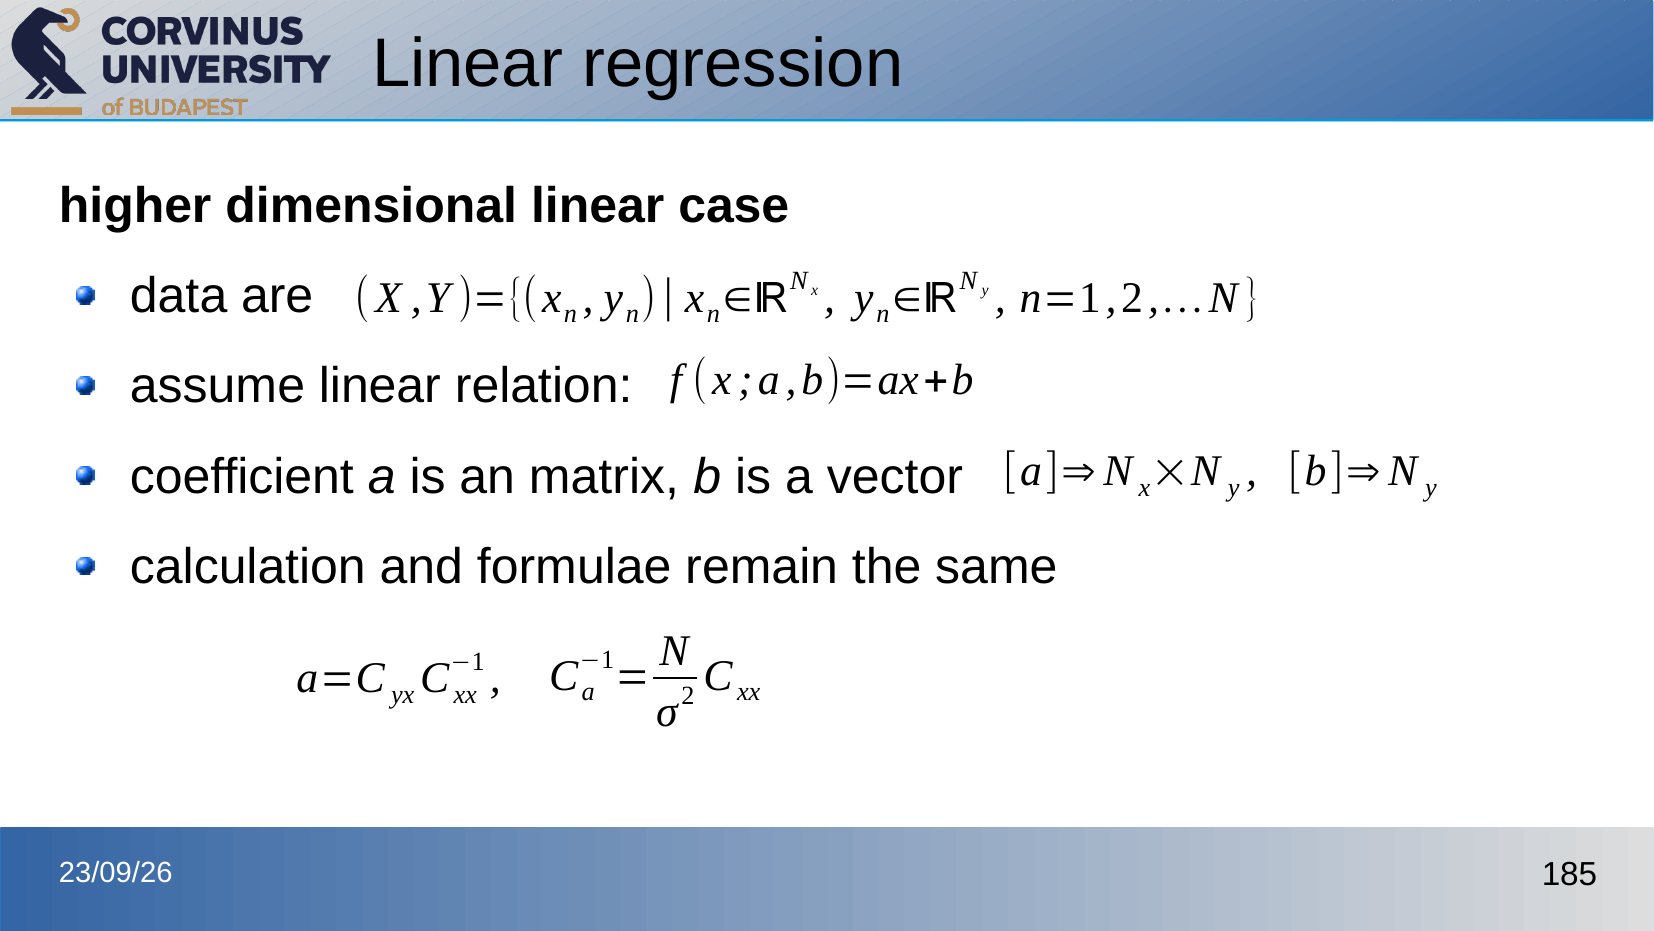

# Linear regression
higher dimensional linear case
data are
assume linear relation:
coefficient a is an matrix, b is a vector
calculation and formulae remain the same